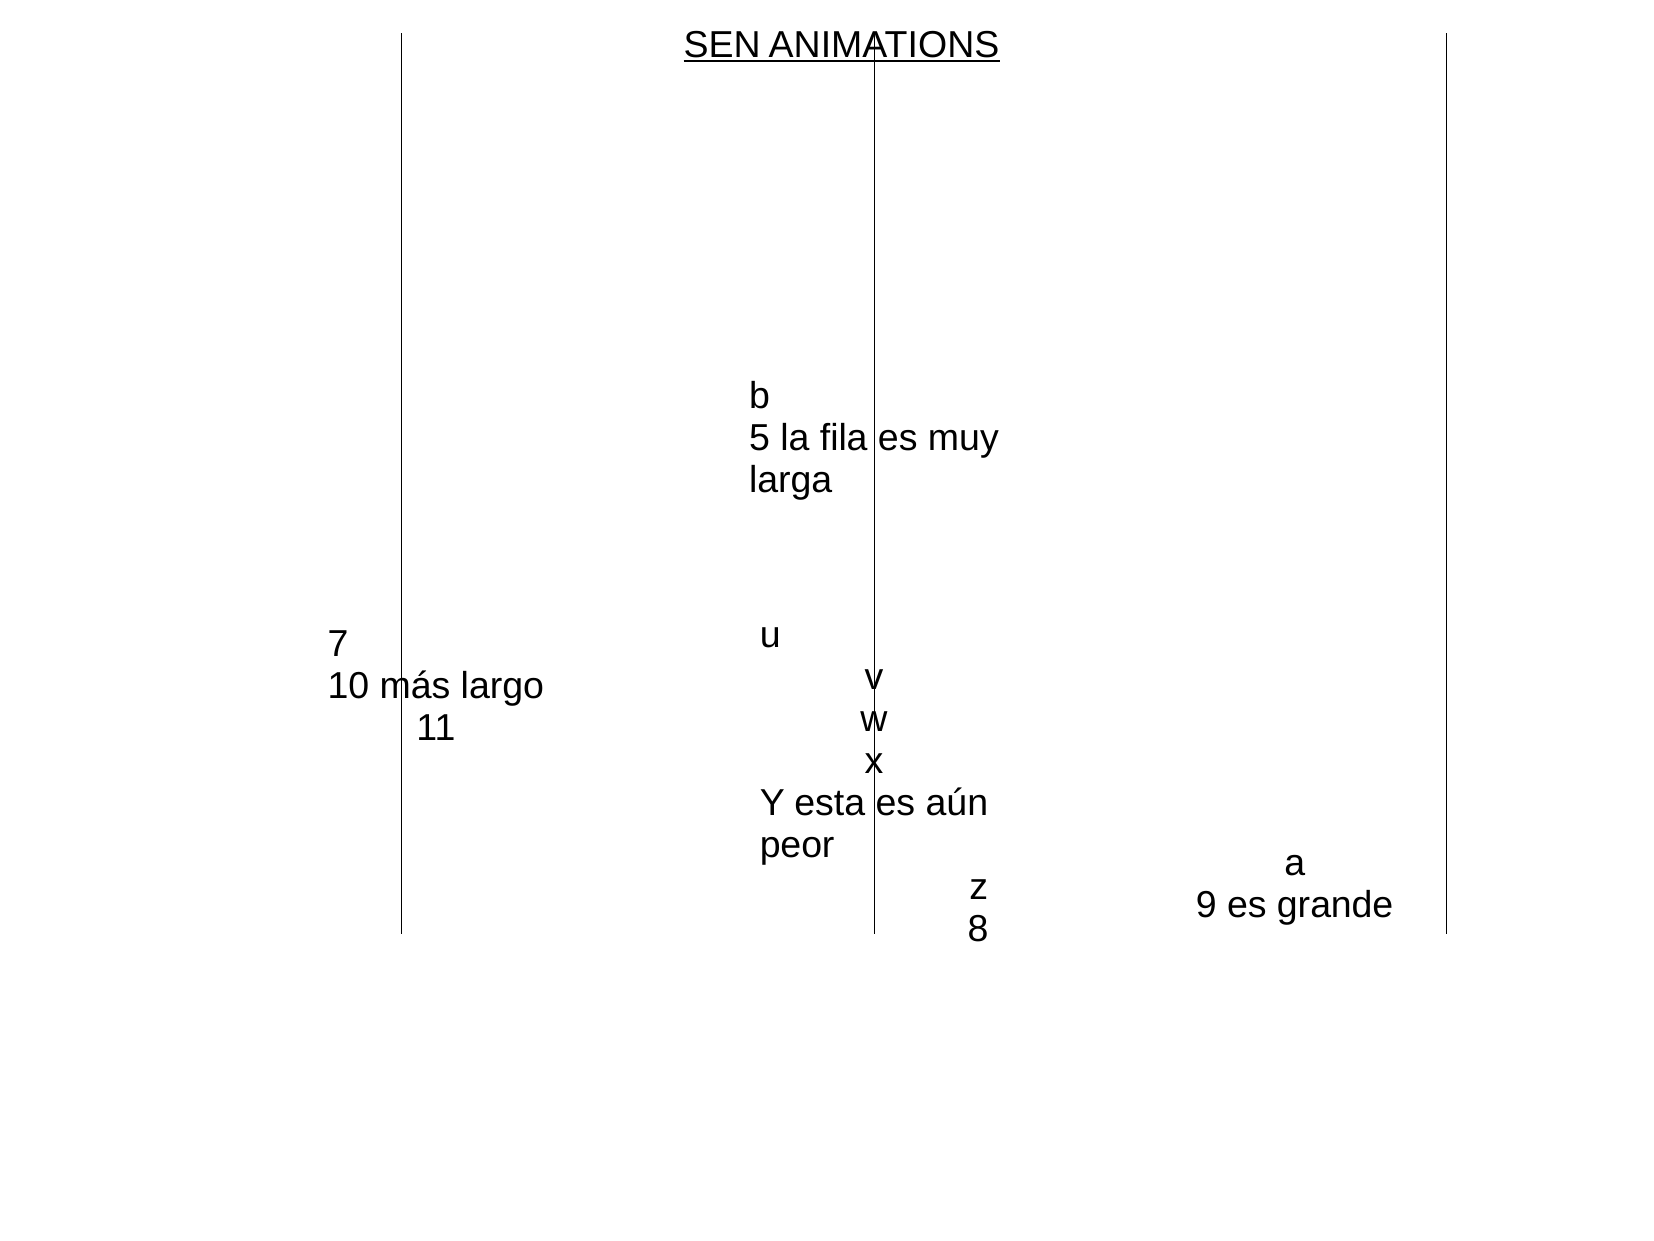

SEN ANIMATIONS
b
5 la fila es muy larga
7
10 más largo
11
u
v
w
x
Y esta es aún peor
z
8
a
9 es grande